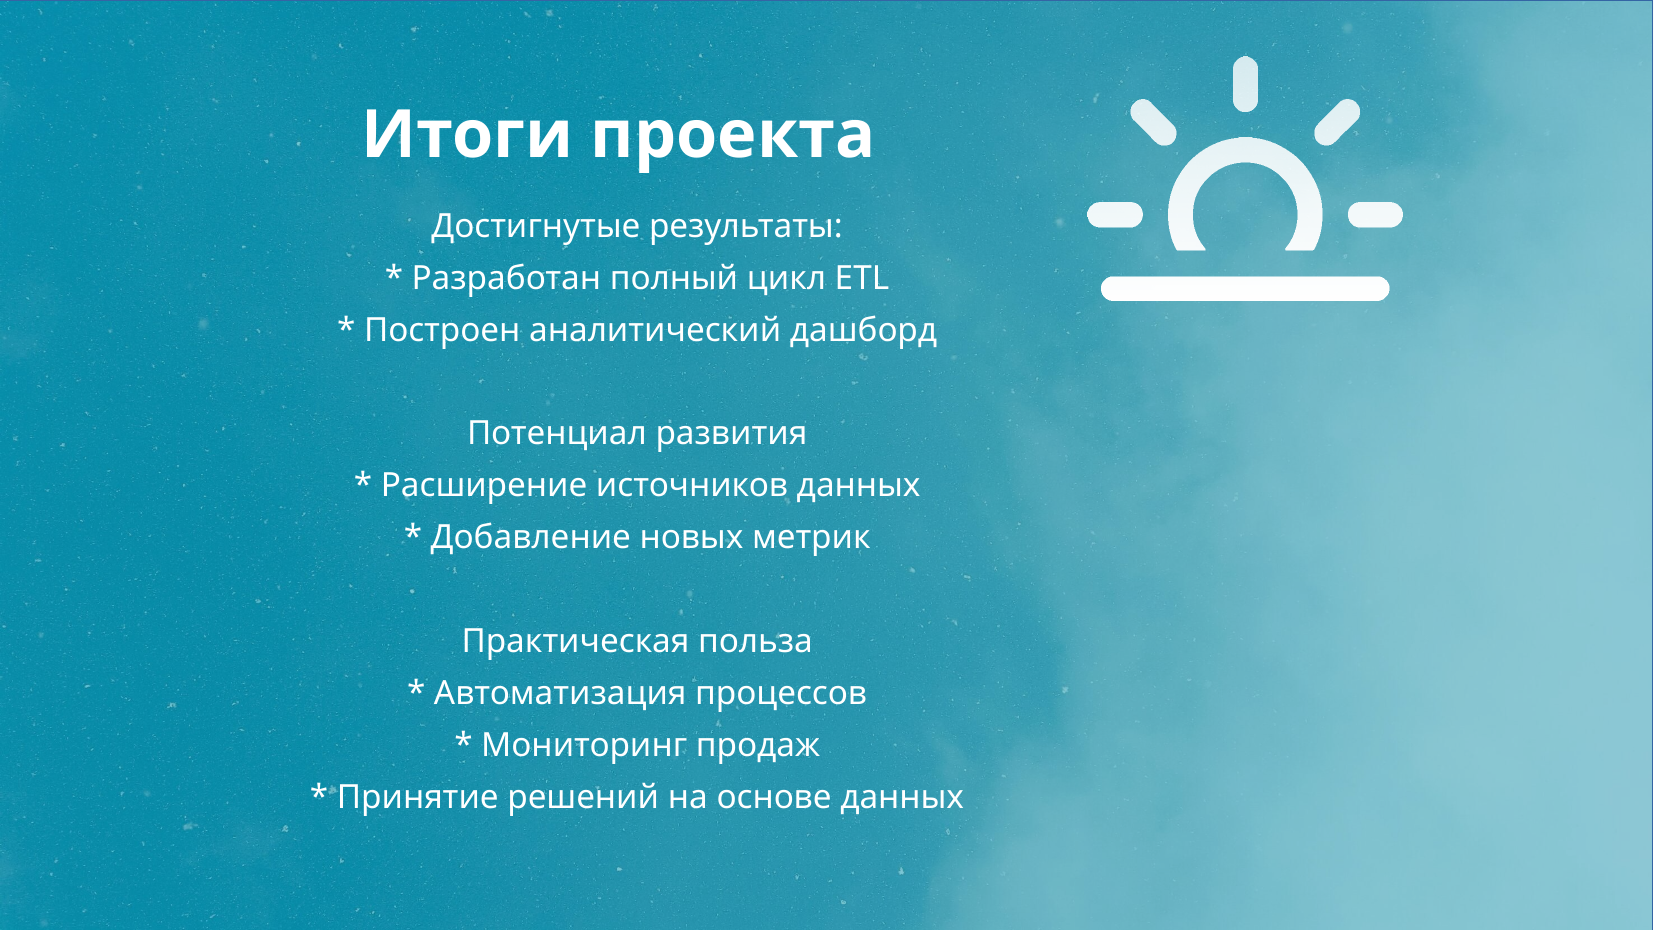

# Итоги проекта
Достигнутые результаты:
* Разработан полный цикл ETL
* Построен аналитический дашборд
Потенциал развития
* Расширение источников данных
* Добавление новых метрик
Практическая польза
* Автоматизация процессов
* Мониторинг продаж
* Принятие решений на основе данных